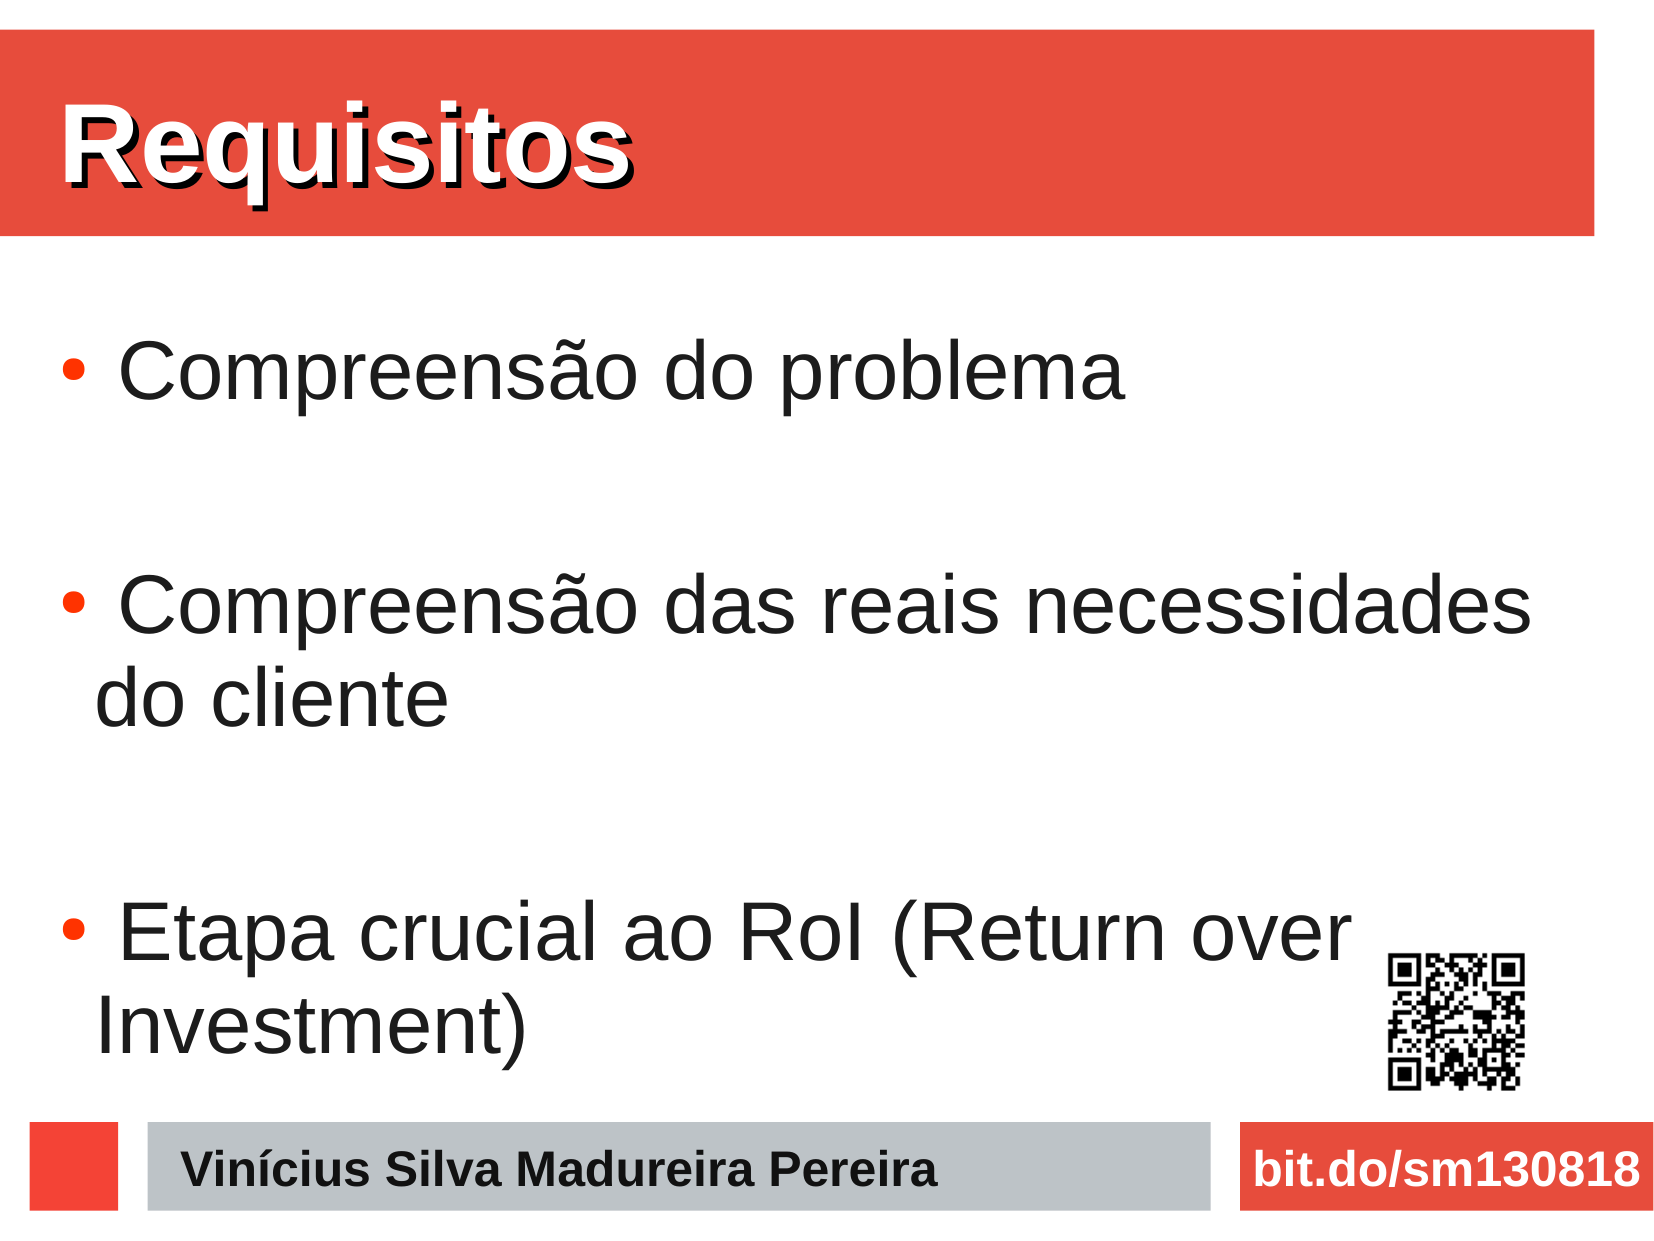

# Requisitos
 Compreensão do problema
 Compreensão das reais necessidades do cliente
 Etapa crucial ao RoI (Return over Investment)
Vinícius Silva Madureira Pereira
bit.do/sm130818